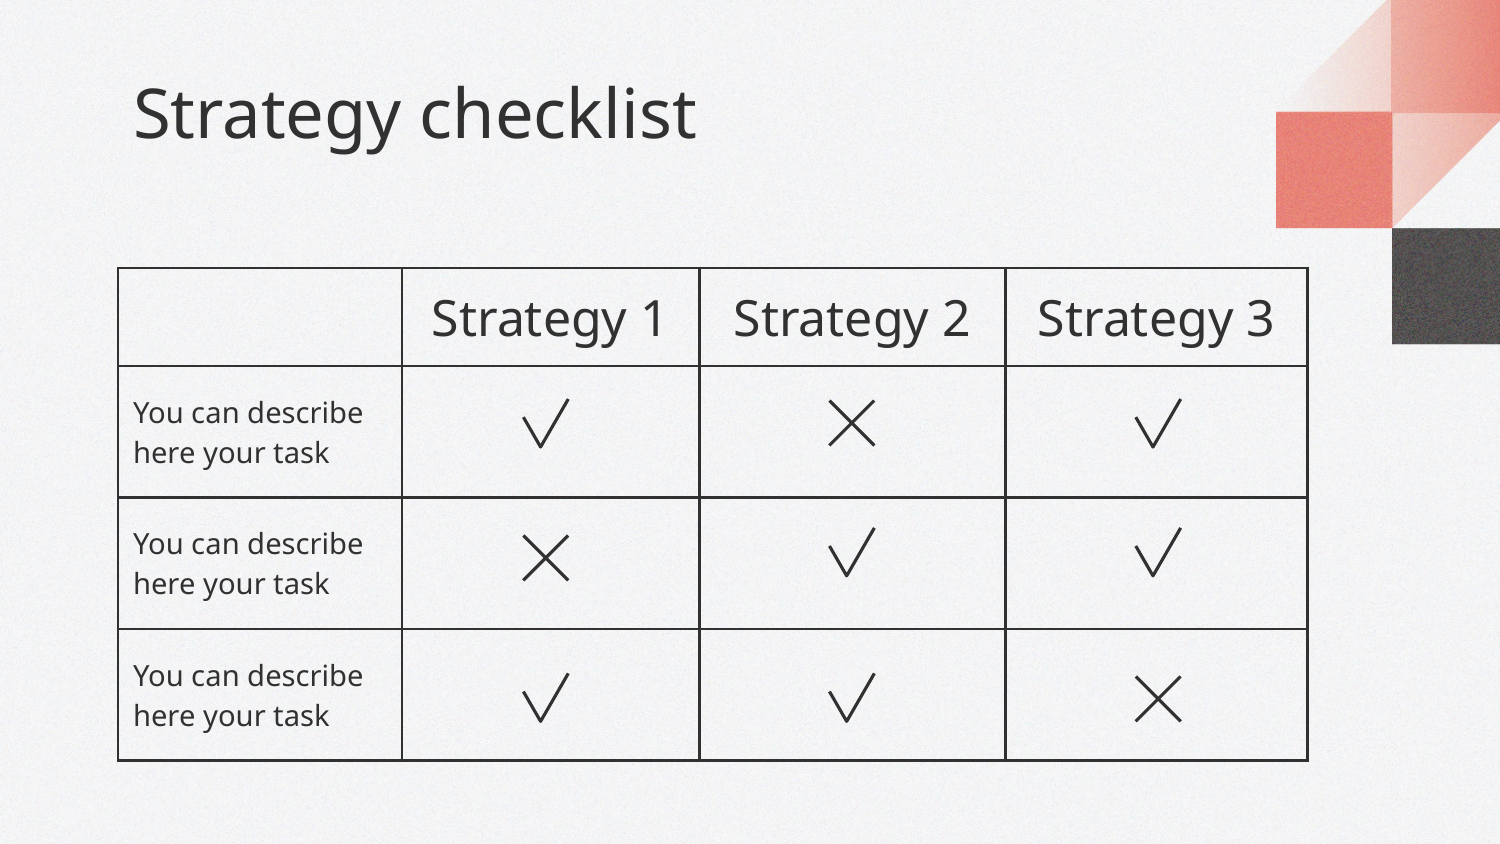

# Strategy checklist
| | Strategy 1 | Strategy 2 | Strategy 3 |
| --- | --- | --- | --- |
| You can describe here your task | | | |
| You can describe here your task | | | |
| You can describe here your task | | | |